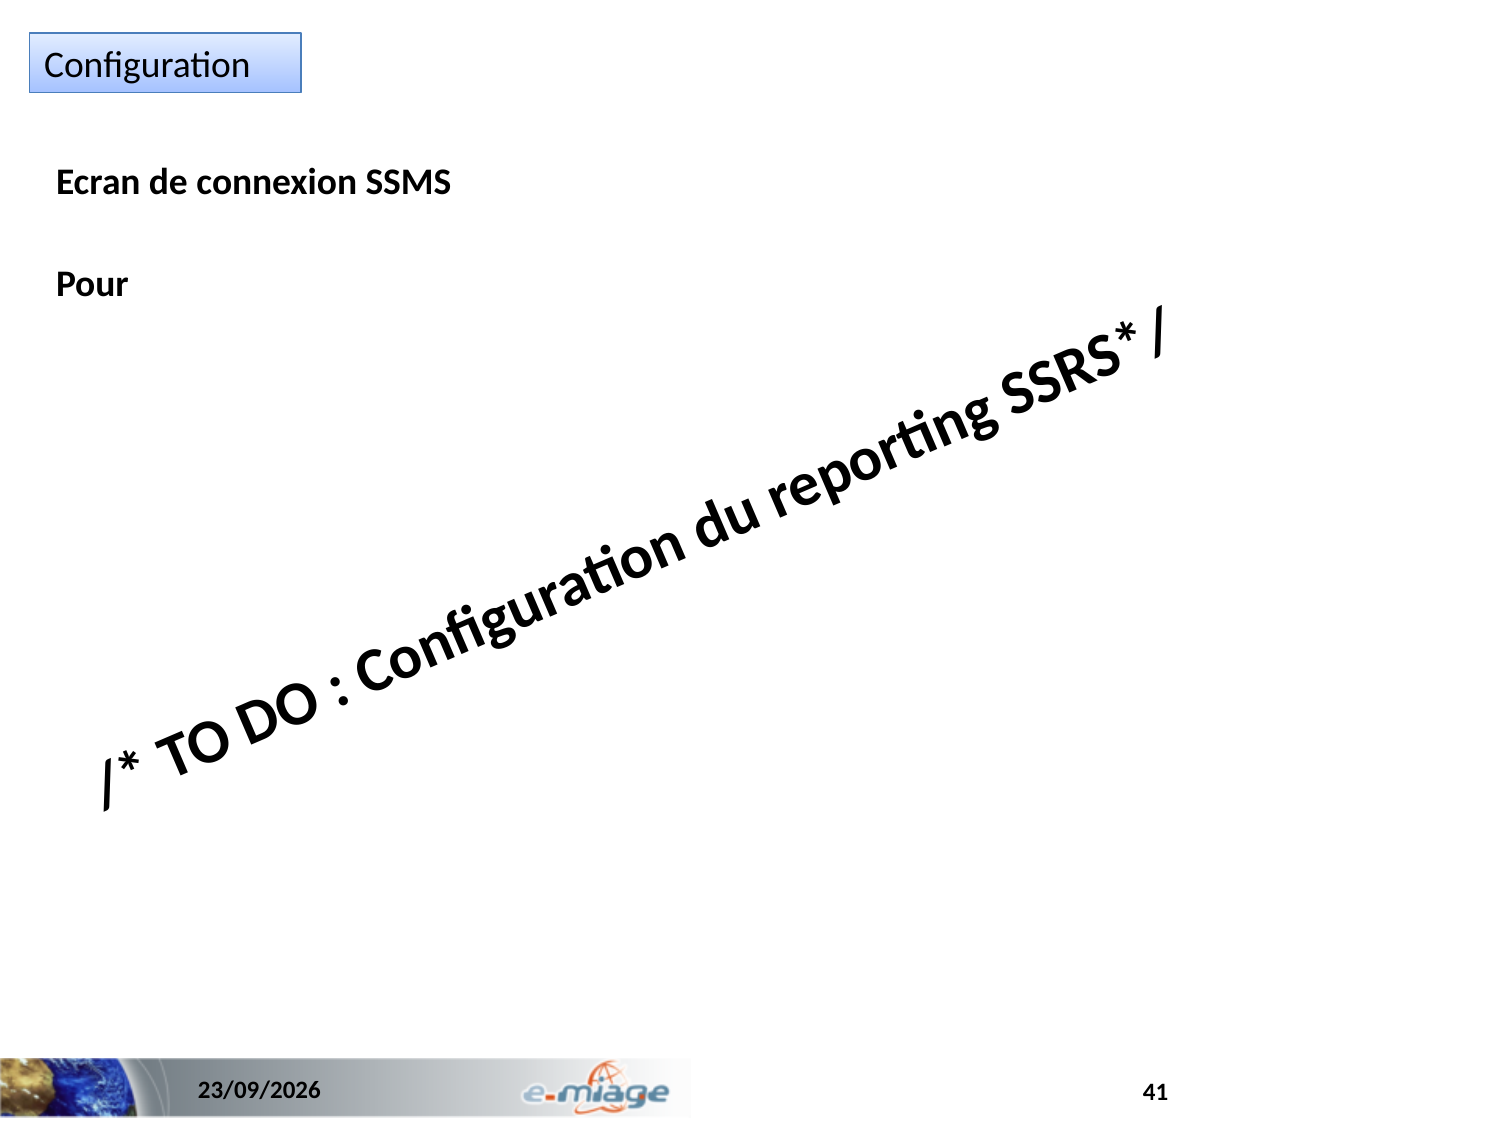

Configuration
Ecran de connexion SSMS
Pour
/* TO DO : Configuration du reporting SSRS*/